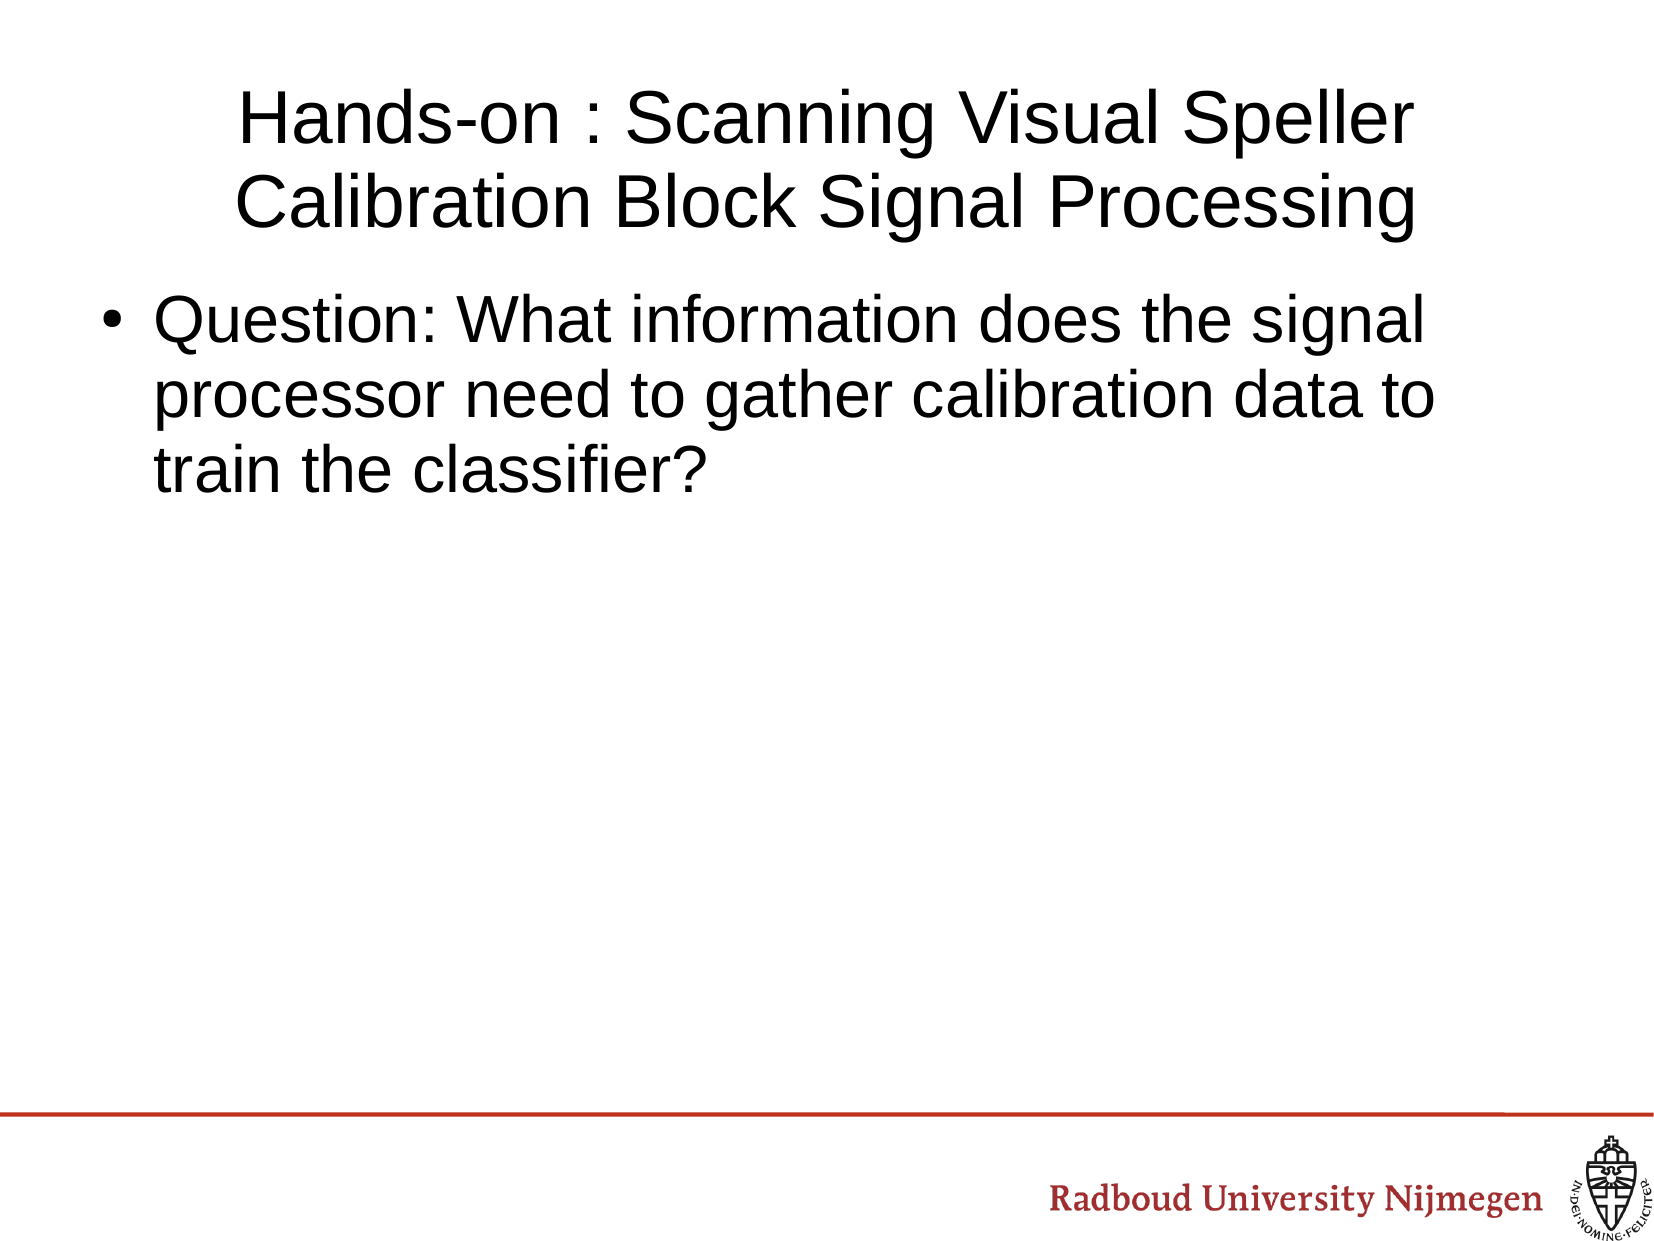

# Hands-on : Scanning Visual Speller Calibration Block Signal Processing
Question: What information does the signal processor need to gather calibration data to train the classifier?